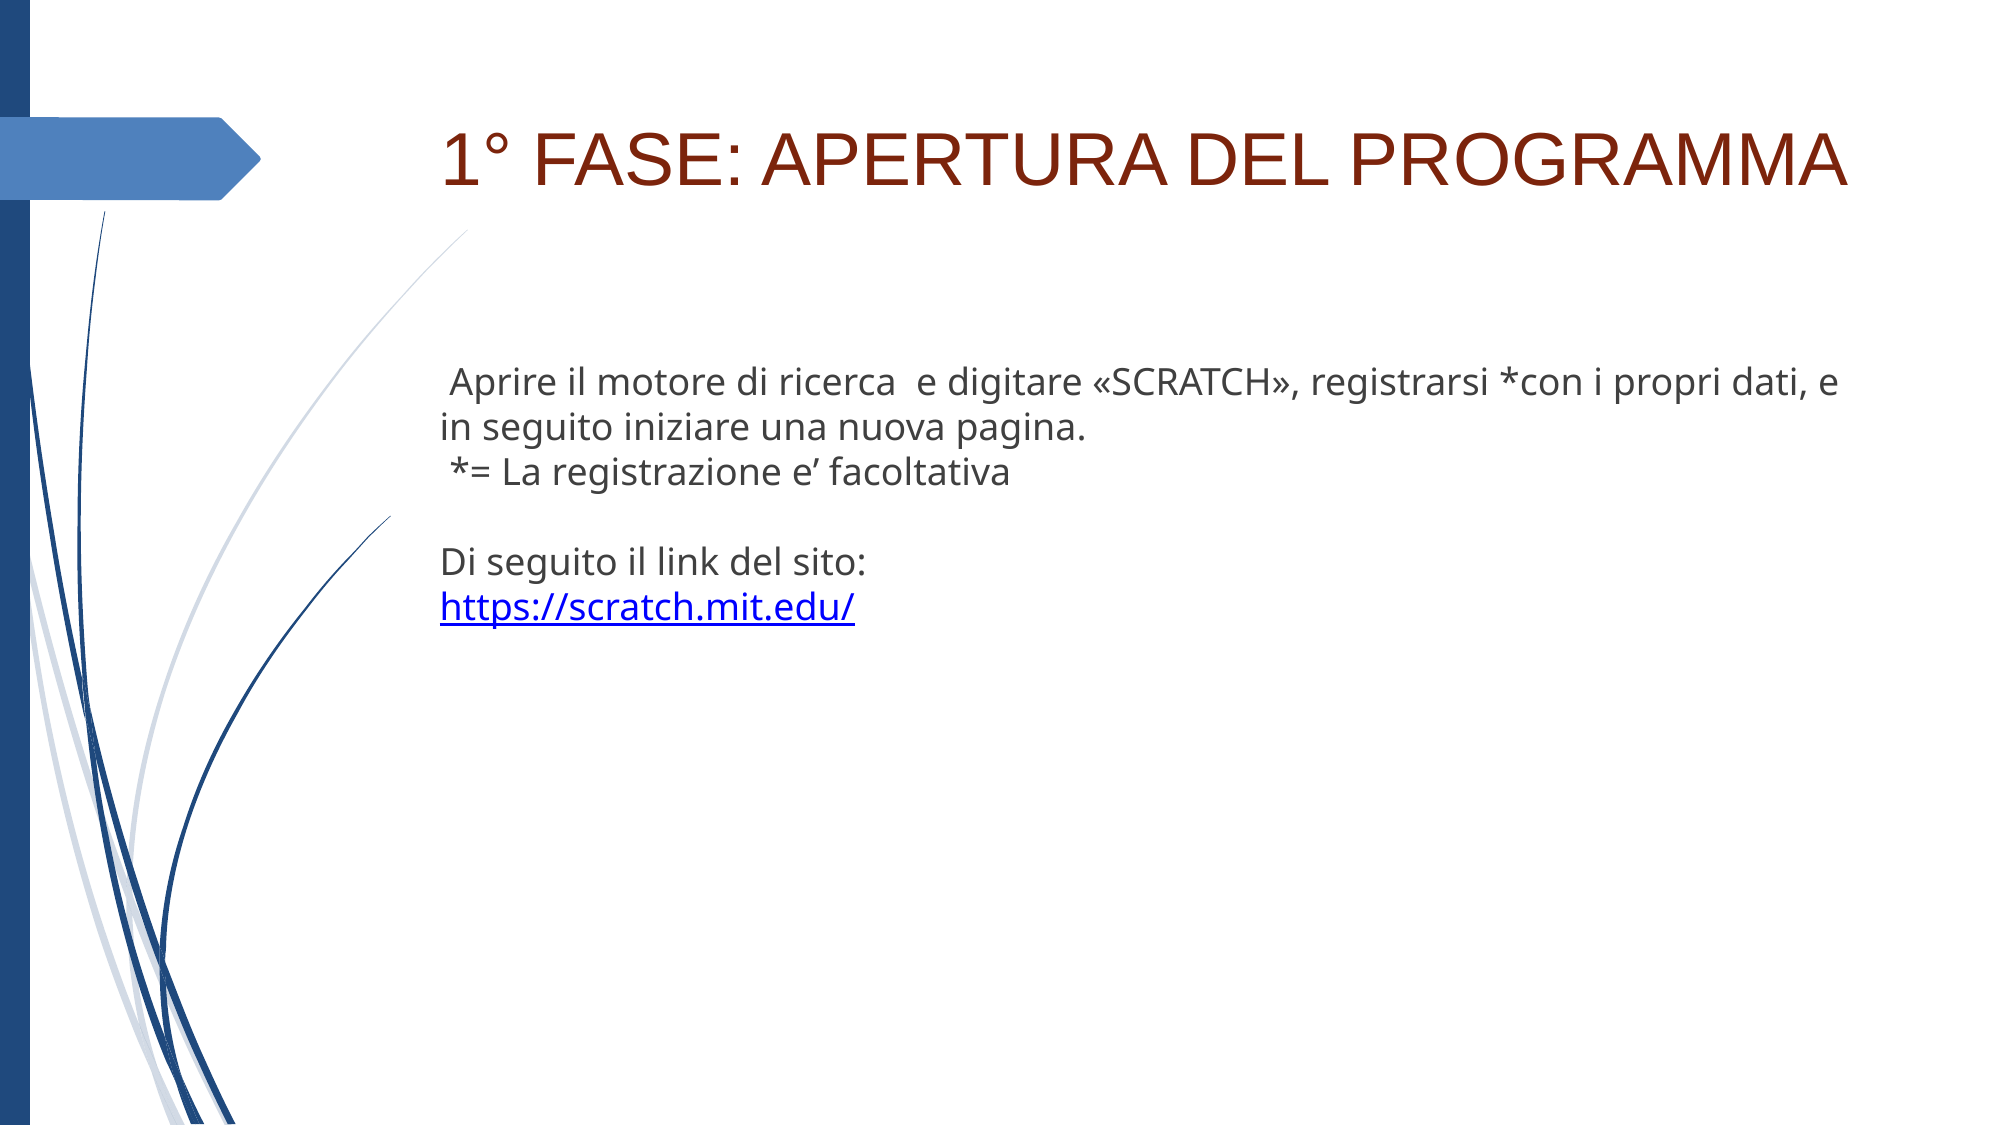

1° FASE: APERTURA DEL PROGRAMMA
 Aprire il motore di ricerca e digitare «SCRATCH», registrarsi *con i propri dati, e in seguito iniziare una nuova pagina.
 *= La registrazione e’ facoltativa
Di seguito il link del sito:
https://scratch.mit.edu/